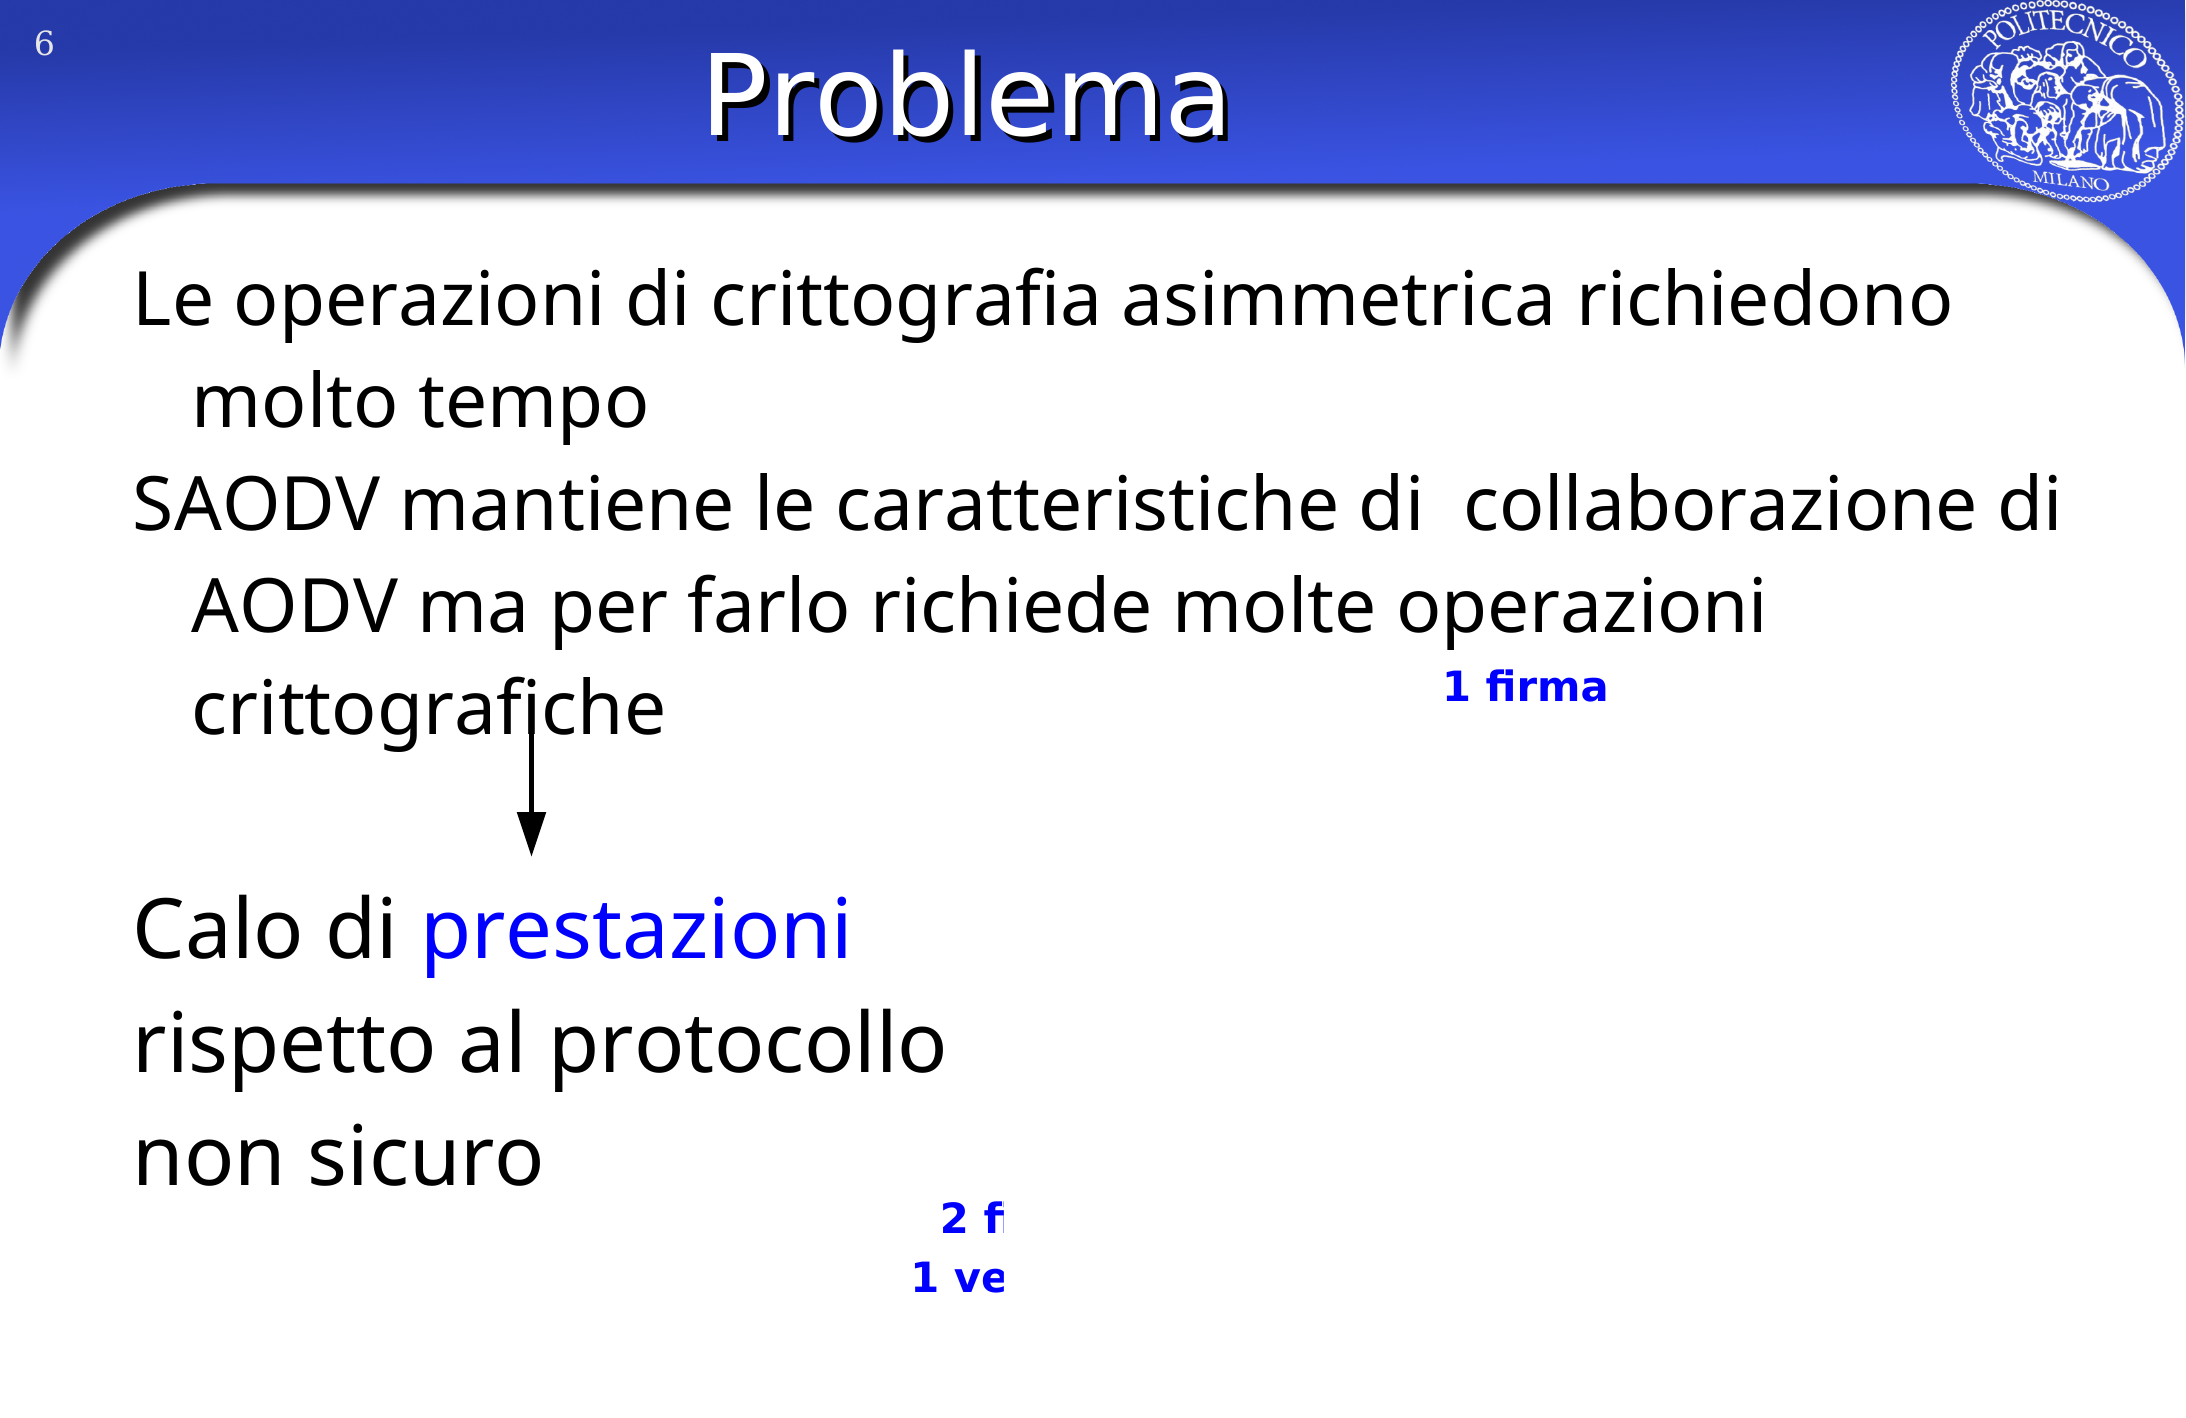

6
# Problema
Le operazioni di crittografia asimmetrica richiedono molto tempo
SAODV mantiene le caratteristiche di collaborazione di AODV ma per farlo richiede molte operazioni crittografiche
1 firma
a
1 verifica
c?
Calo di prestazioni rispetto al protocollo non sicuro
2 verifiche
2 firme
c!
1 verifica
b
d!
1 verifica
a?
c?
c!
1 verifica
1 firma
a!
2 firme
1 verifica
c
d